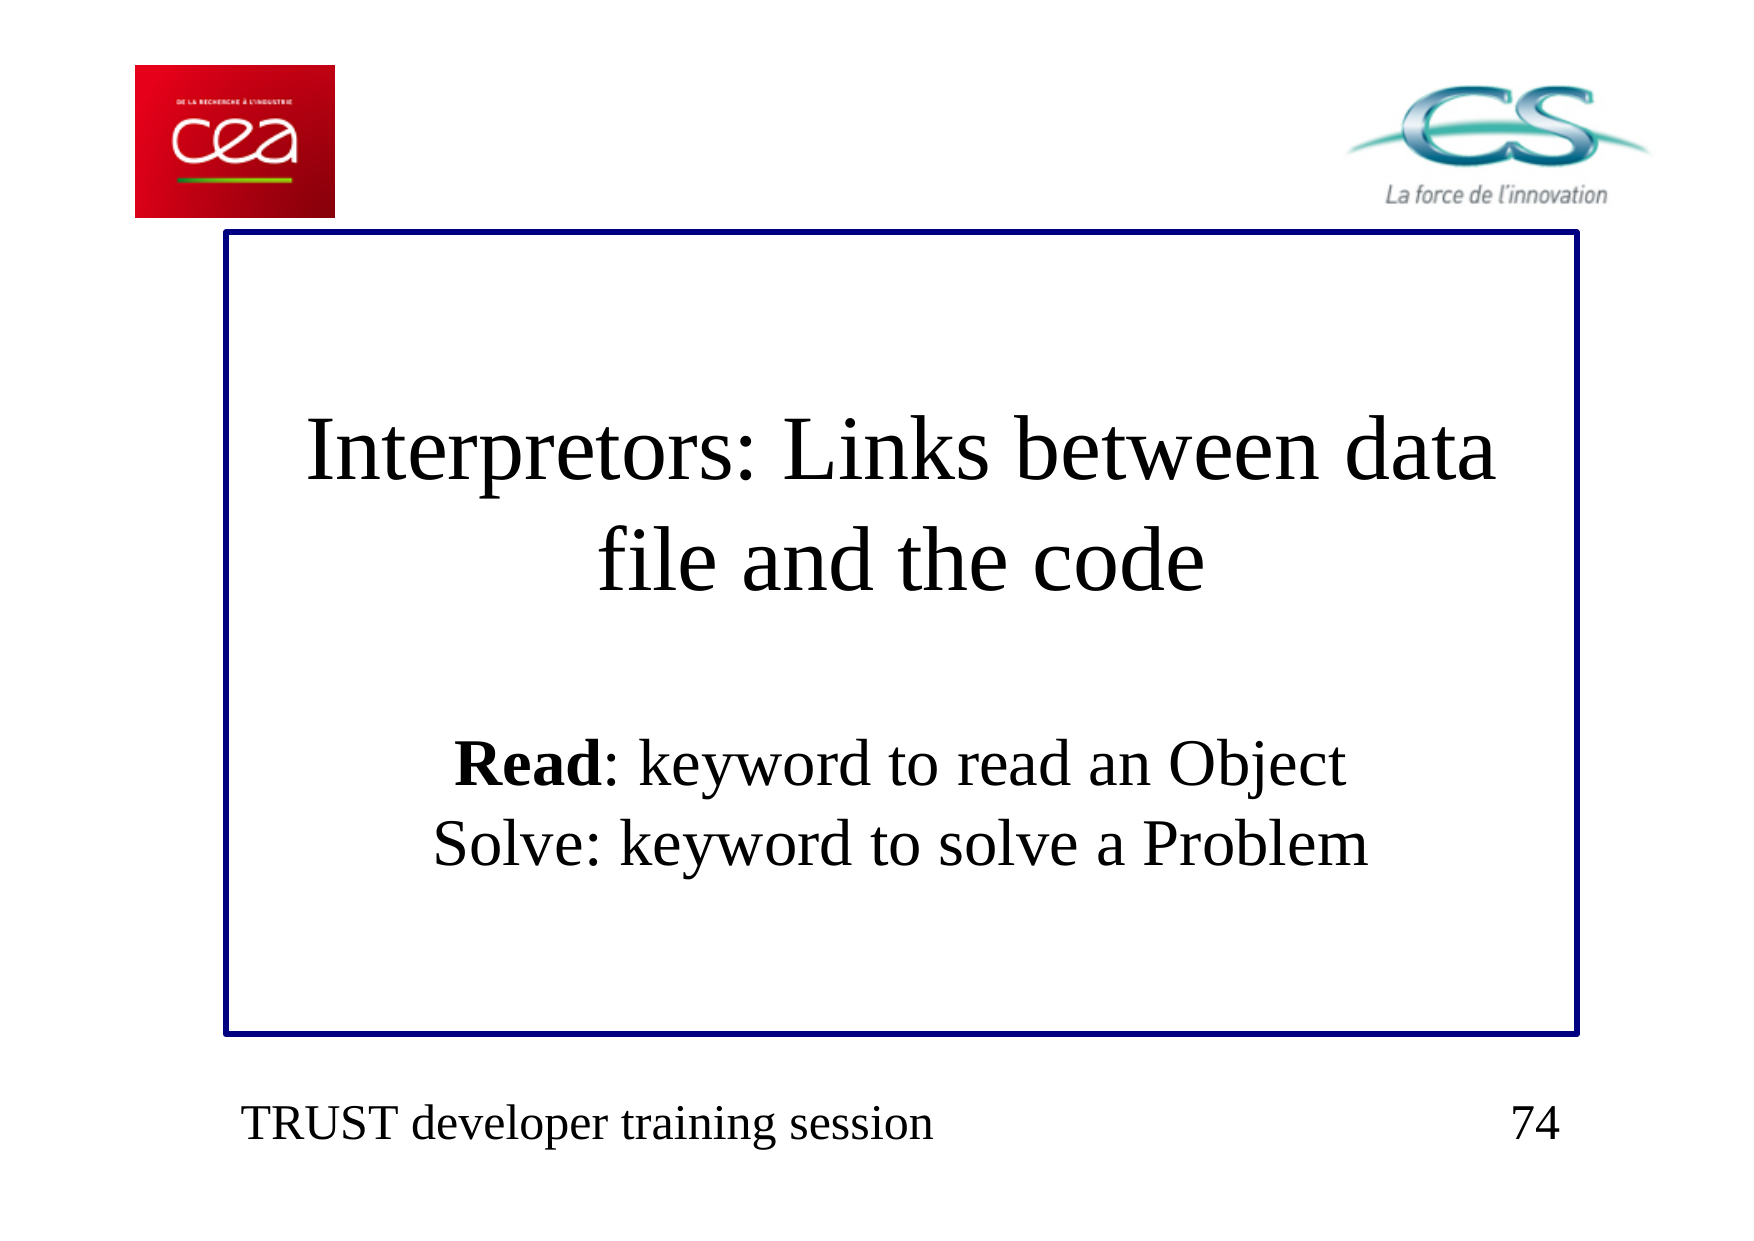

# Interpretors: Links between data file and the code Read: keyword to read an Object Solve: keyword to solve a Problem
TRUST developer training session
74